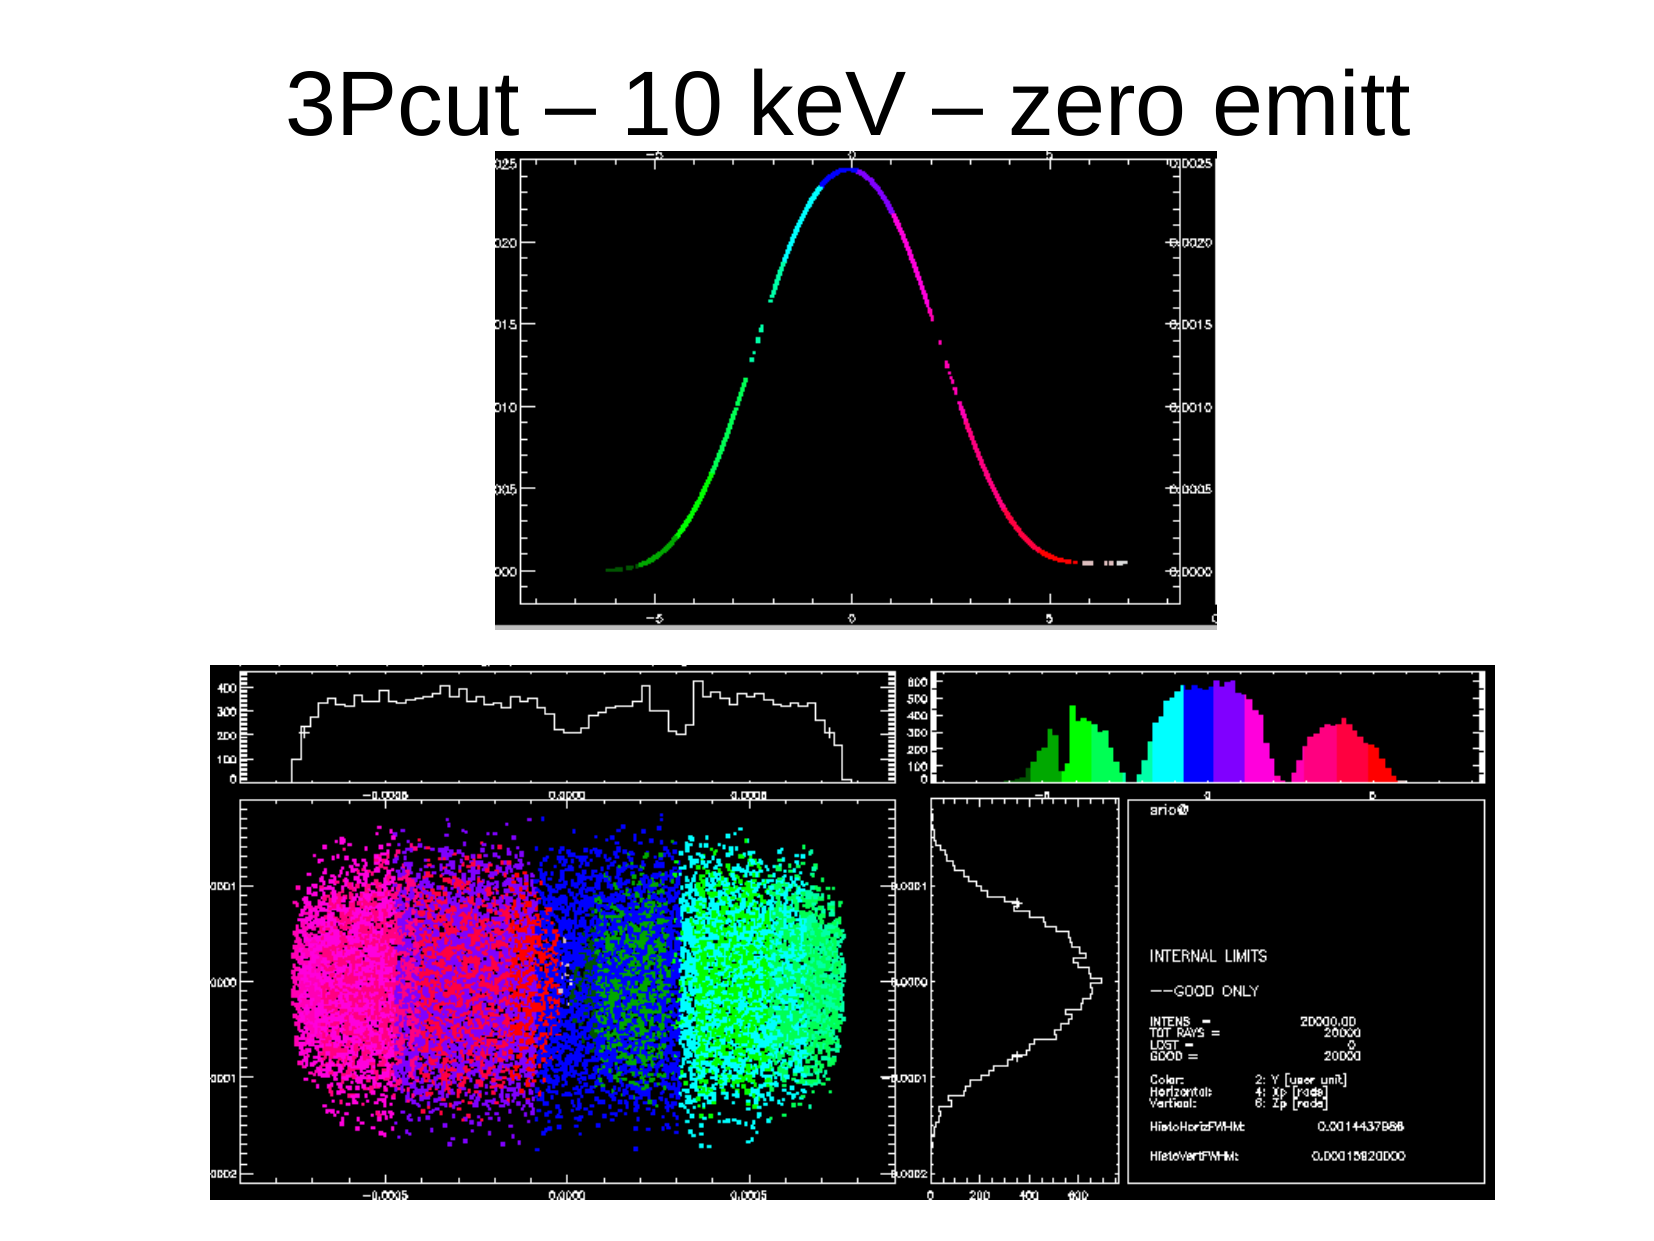

# 3Pcut – 10 keV – zero emitt